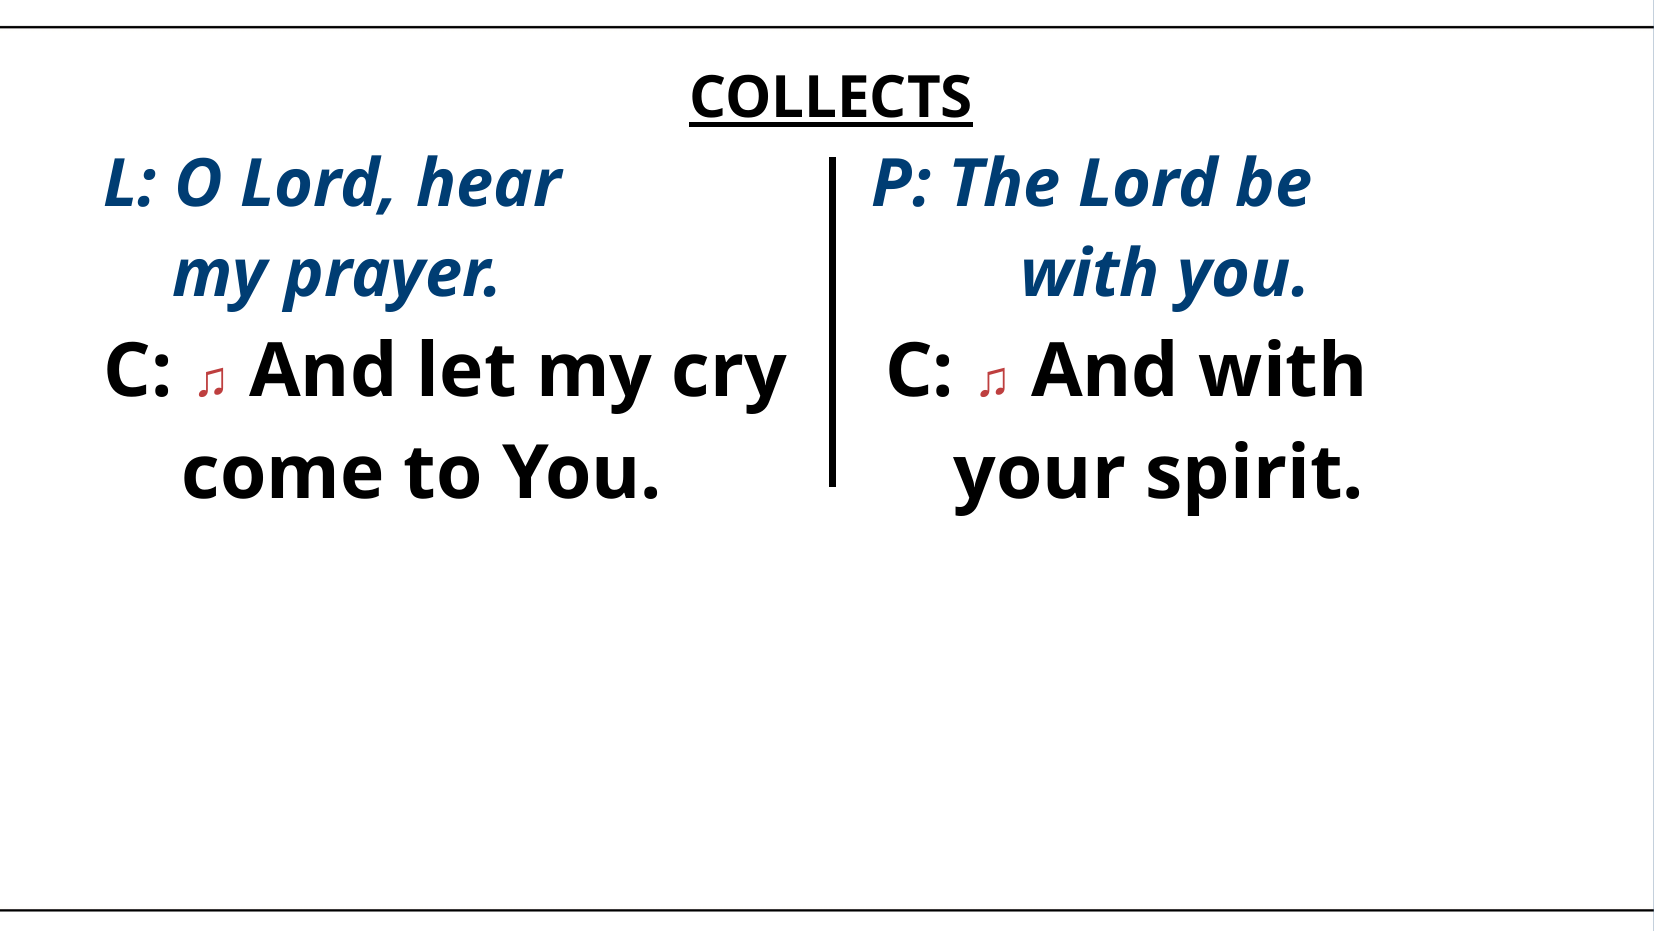

COLLECTS
L: O Lord, hear P: The Lord be
 my prayer. with you.
C: ♫ And let my cry C: ♫ And with
 come to You. your spirit.